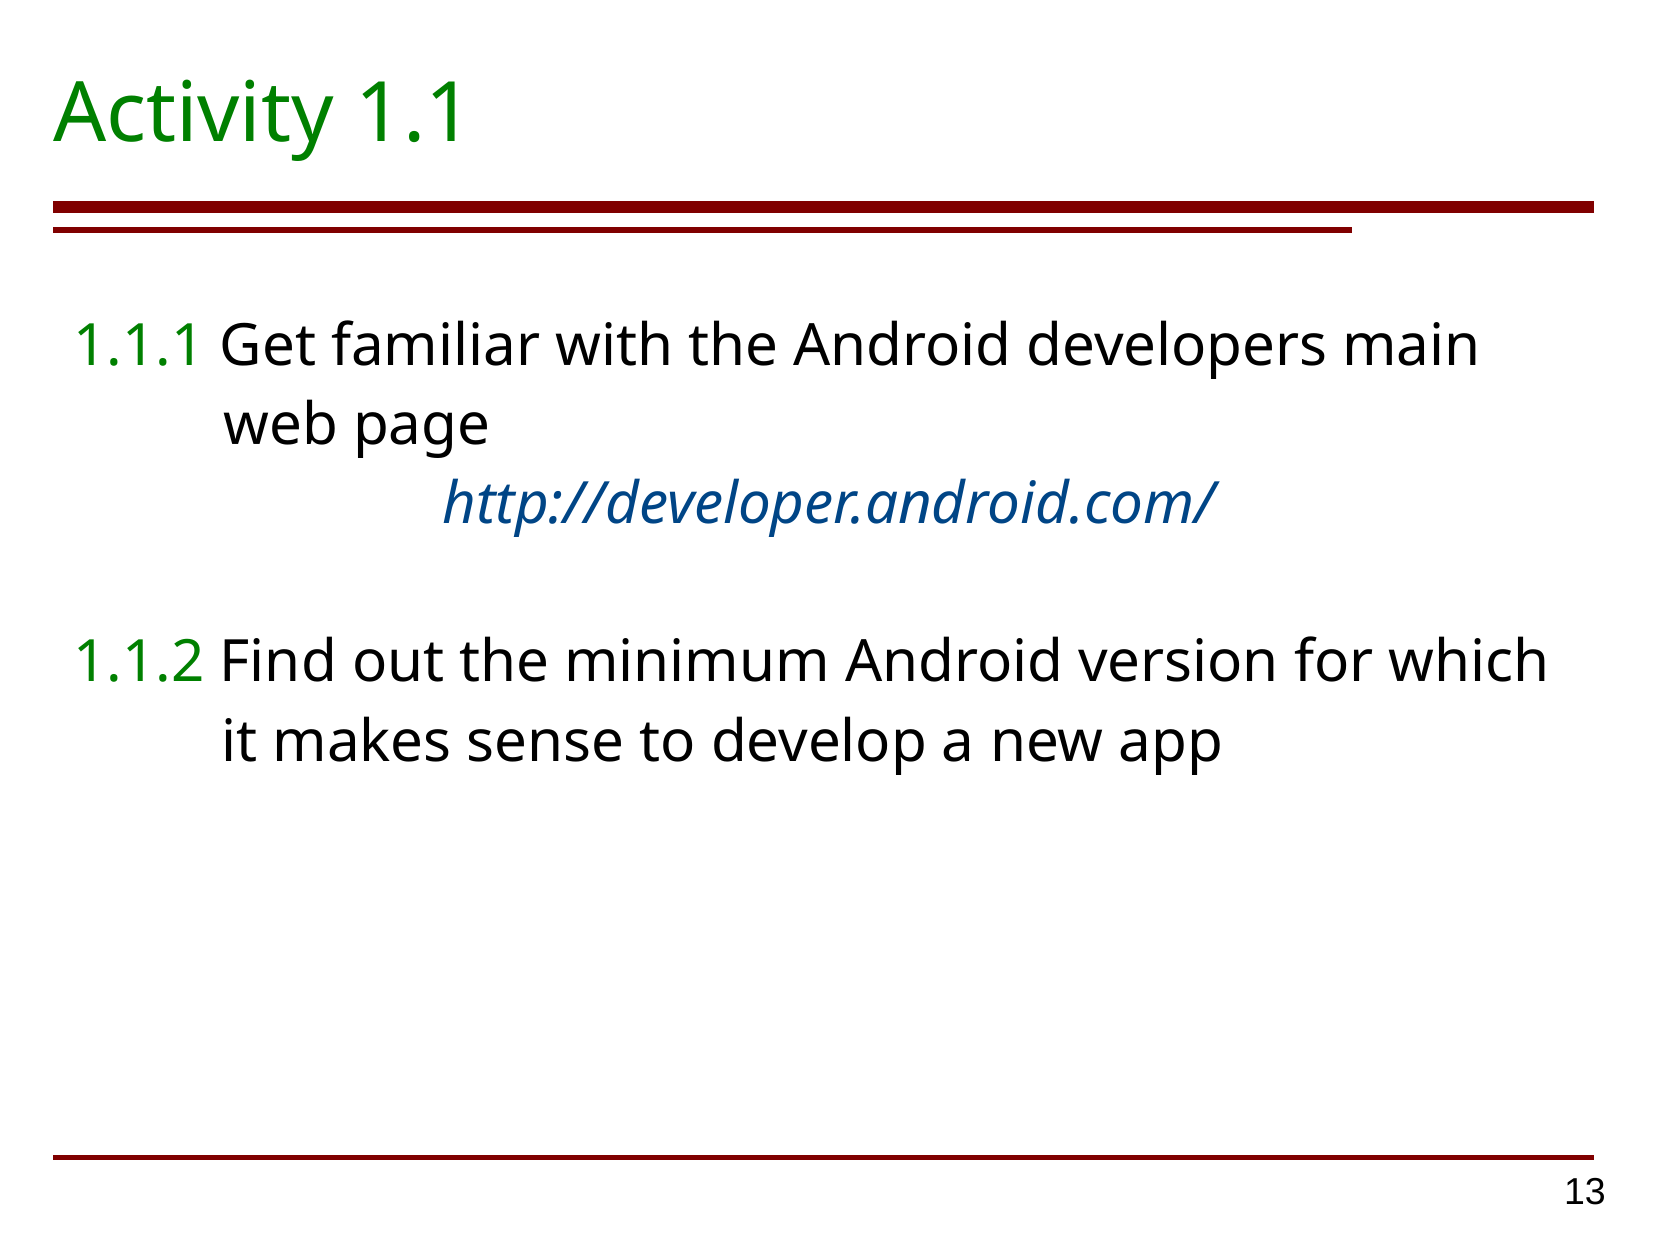

# Activity 1.1
1.1.1 Get familiar with the Android developers main
	 web page
					http://developer.android.com/
1.1.2 Find out the minimum Android version for which
		it makes sense to develop a new app